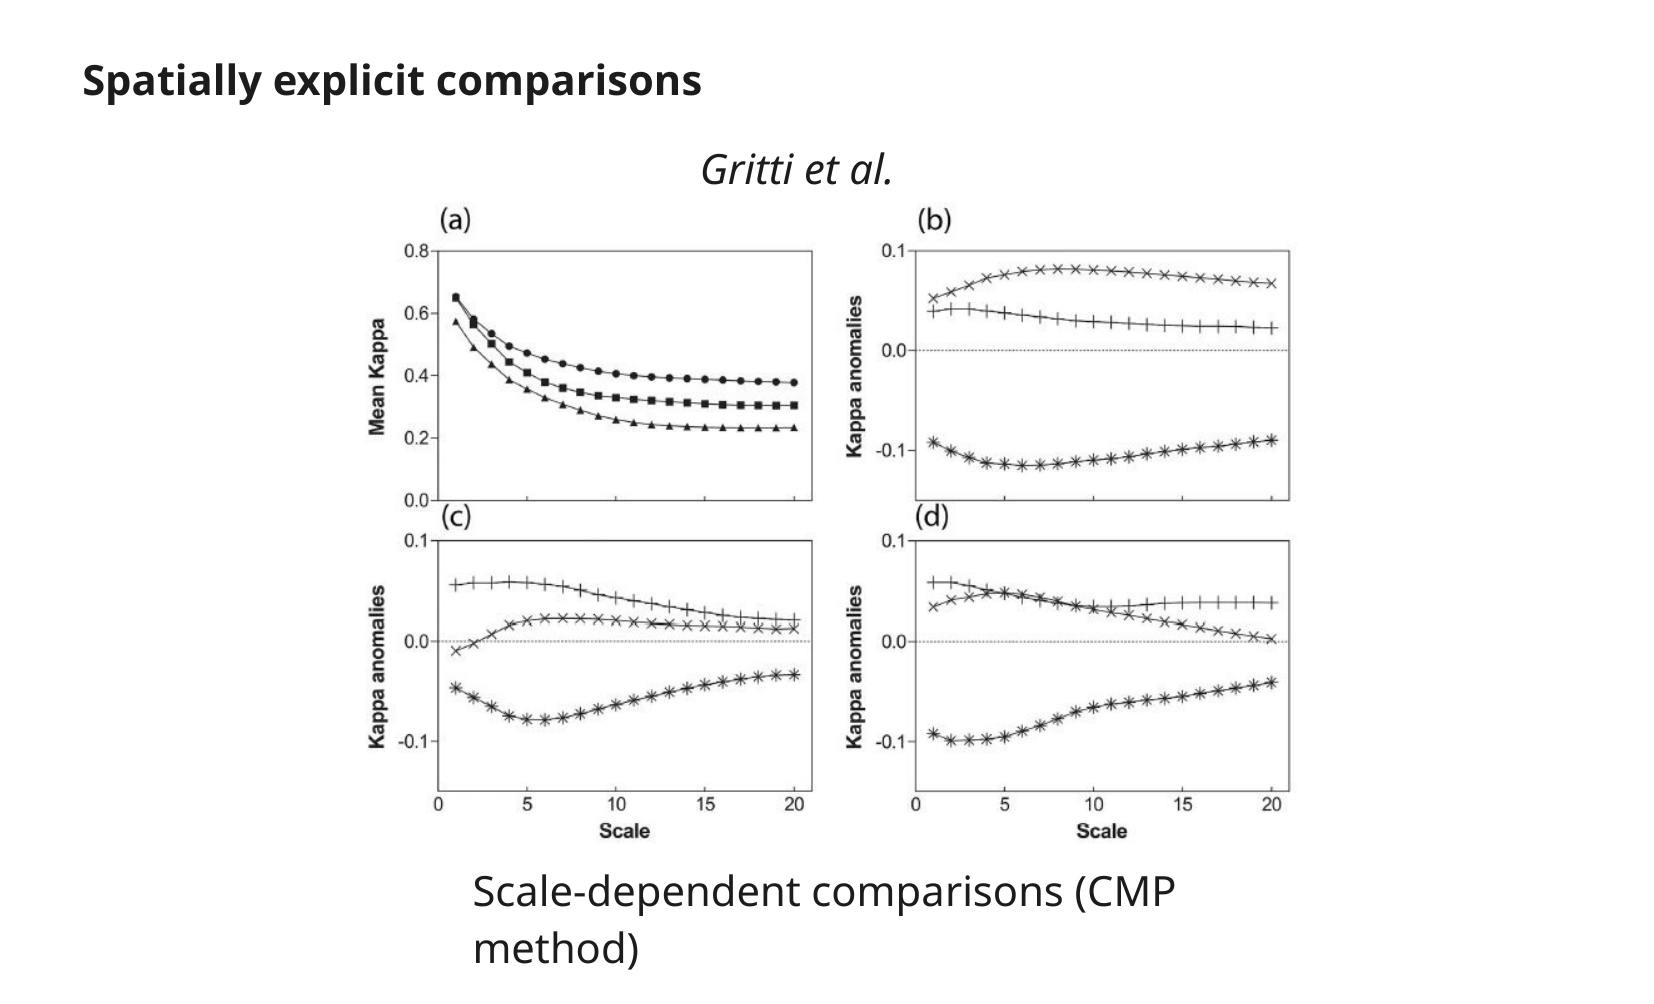

Spatially explicit comparisons
Gritti et al. (2013a)
Scale-dependent comparisons (CMP method)